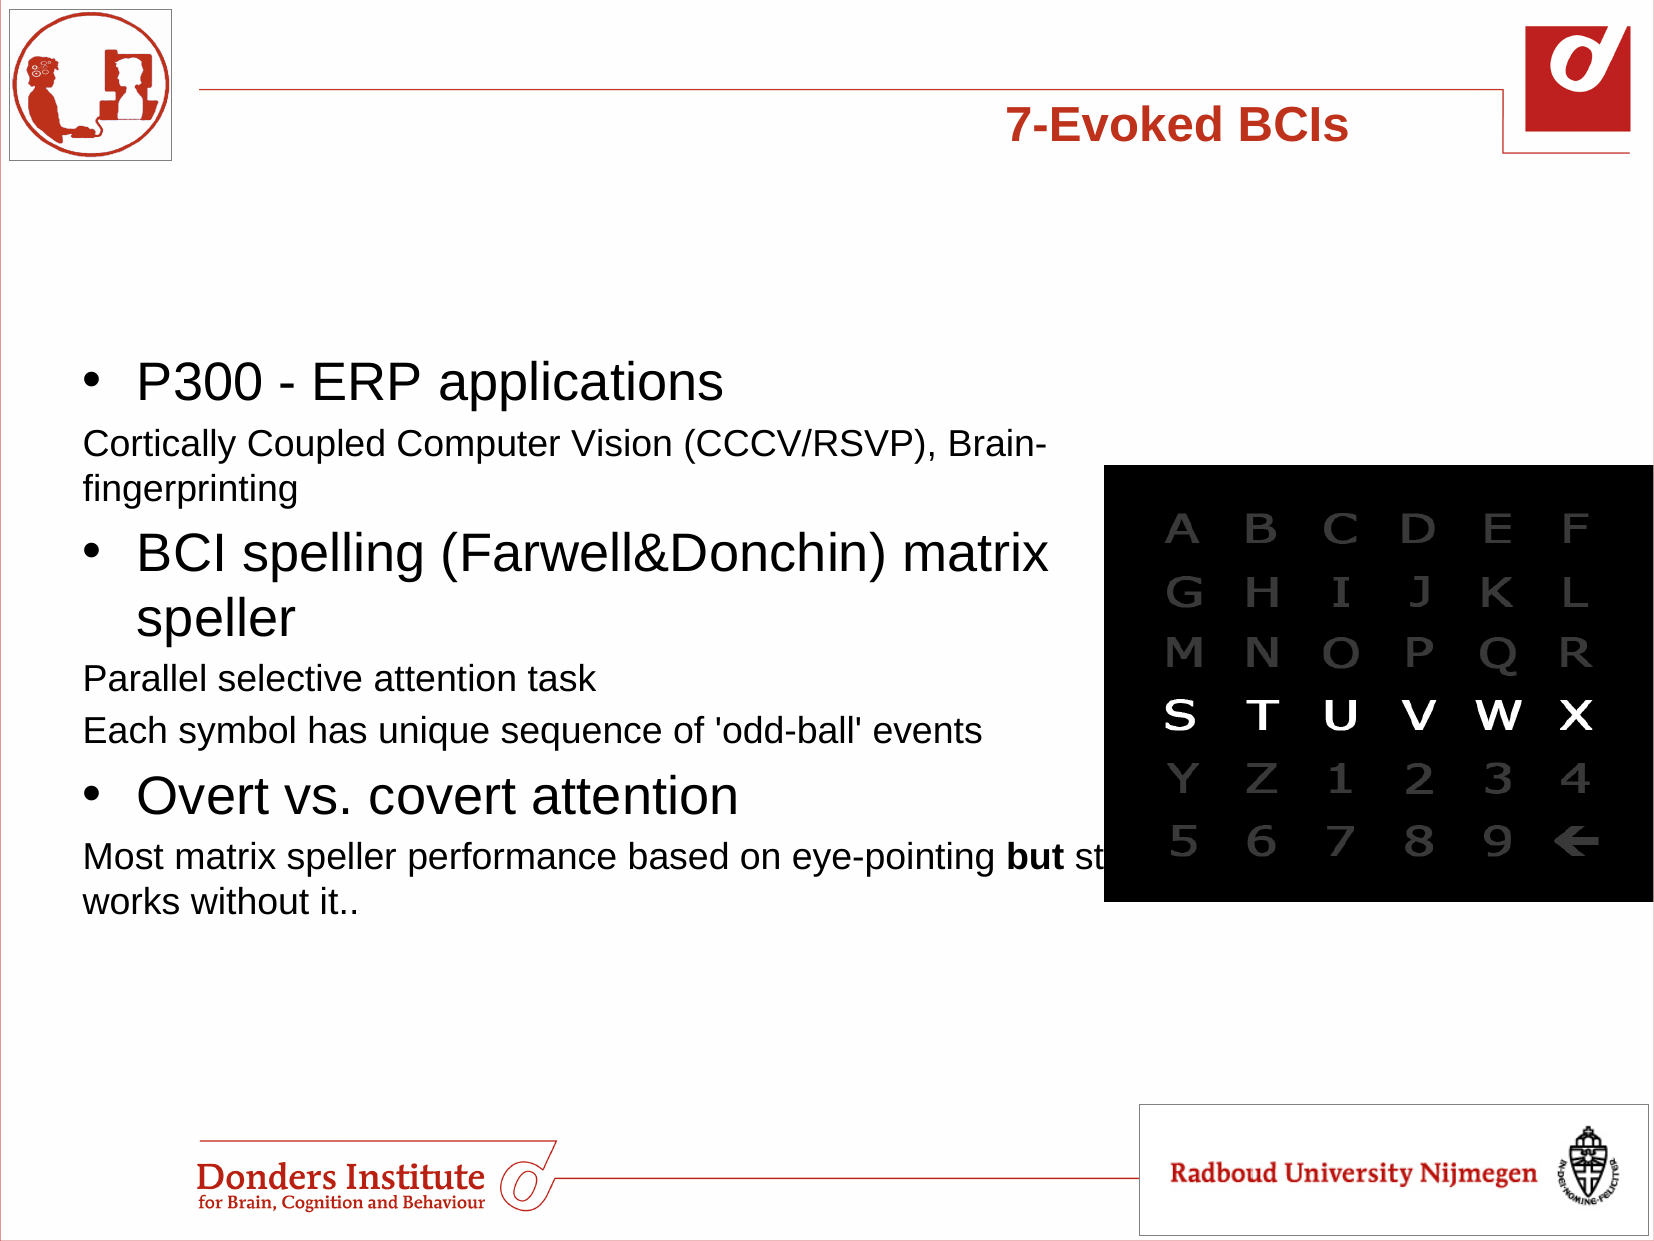

# 7-Evoked BCIs
P300 - ERP applications
Cortically Coupled Computer Vision (CCCV/RSVP), Brain-fingerprinting
BCI spelling (Farwell&Donchin) matrix speller
Parallel selective attention task
Each symbol has unique sequence of 'odd-ball' events
Overt vs. covert attention
Most matrix speller performance based on eye-pointing but still works without it..